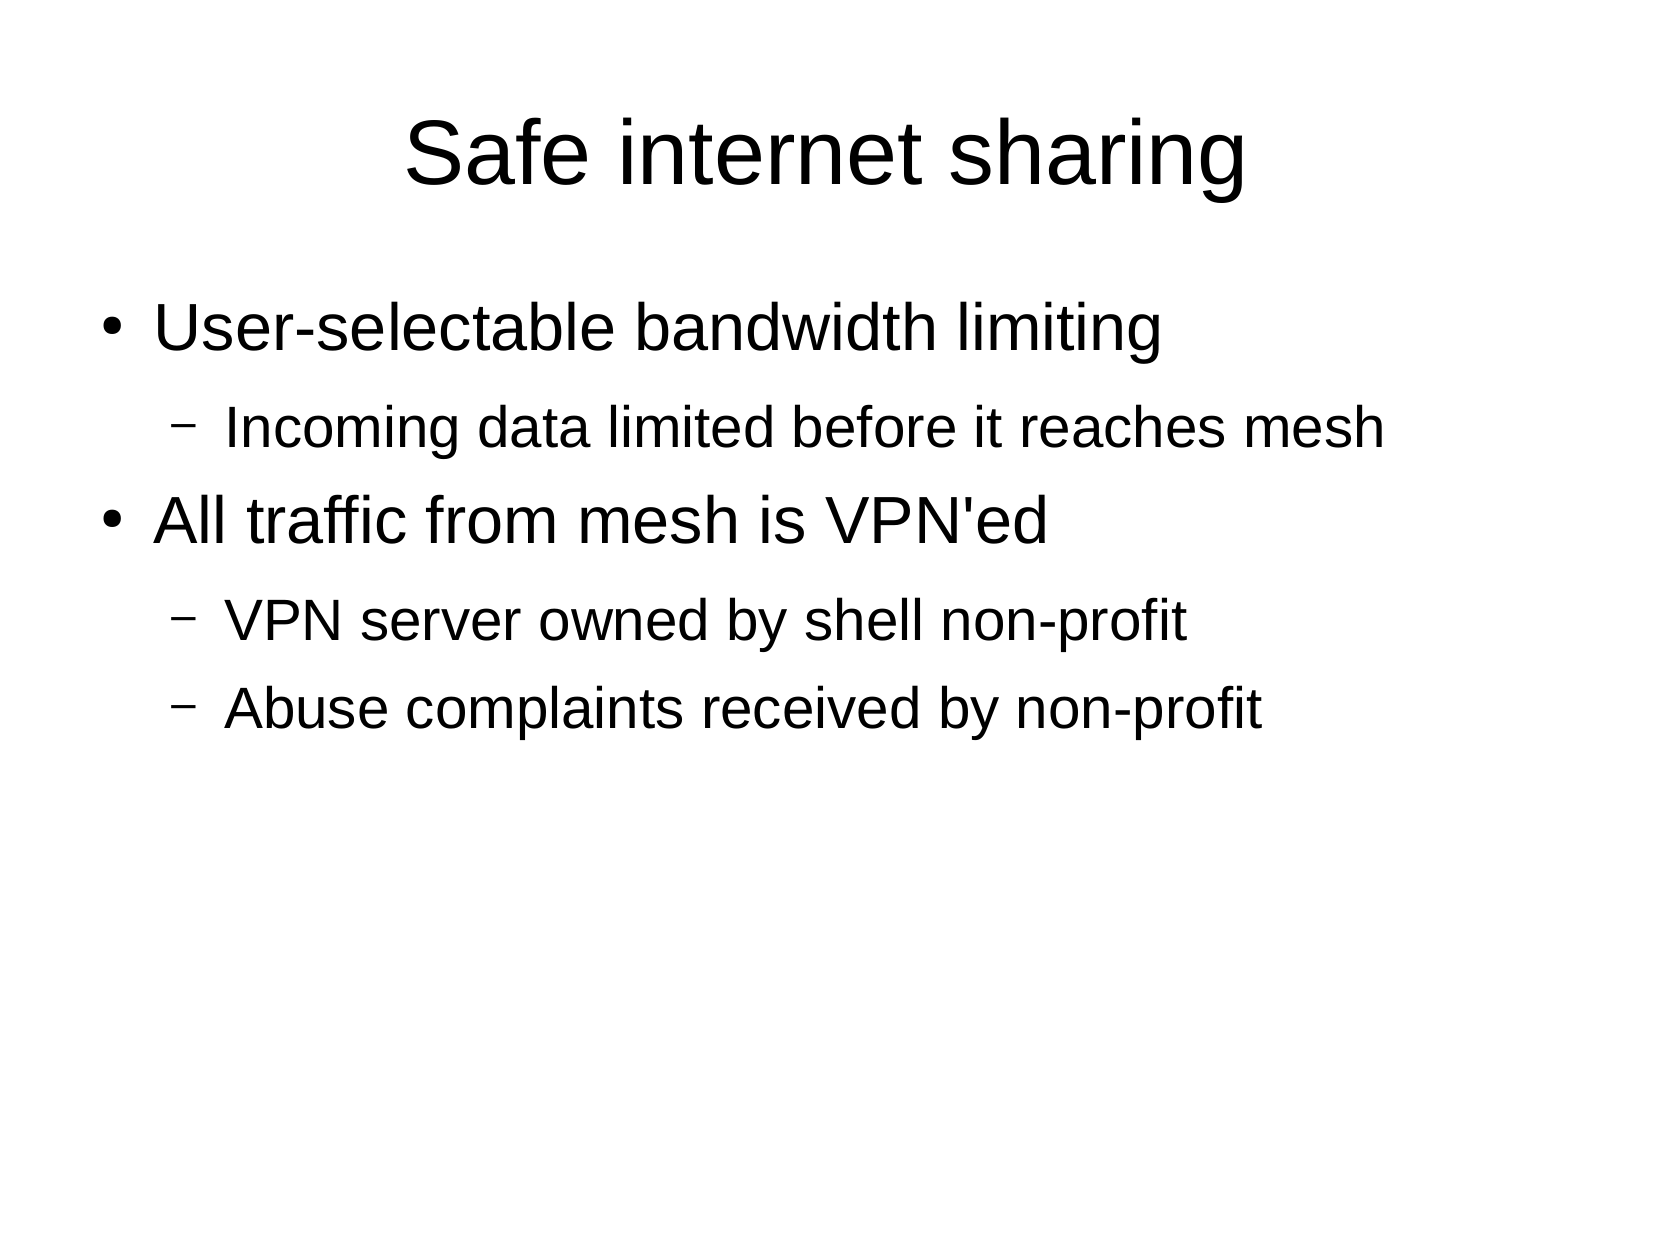

# Safe internet sharing
User-selectable bandwidth limiting
Incoming data limited before it reaches mesh
All traffic from mesh is VPN'ed
VPN server owned by shell non-profit
Abuse complaints received by non-profit